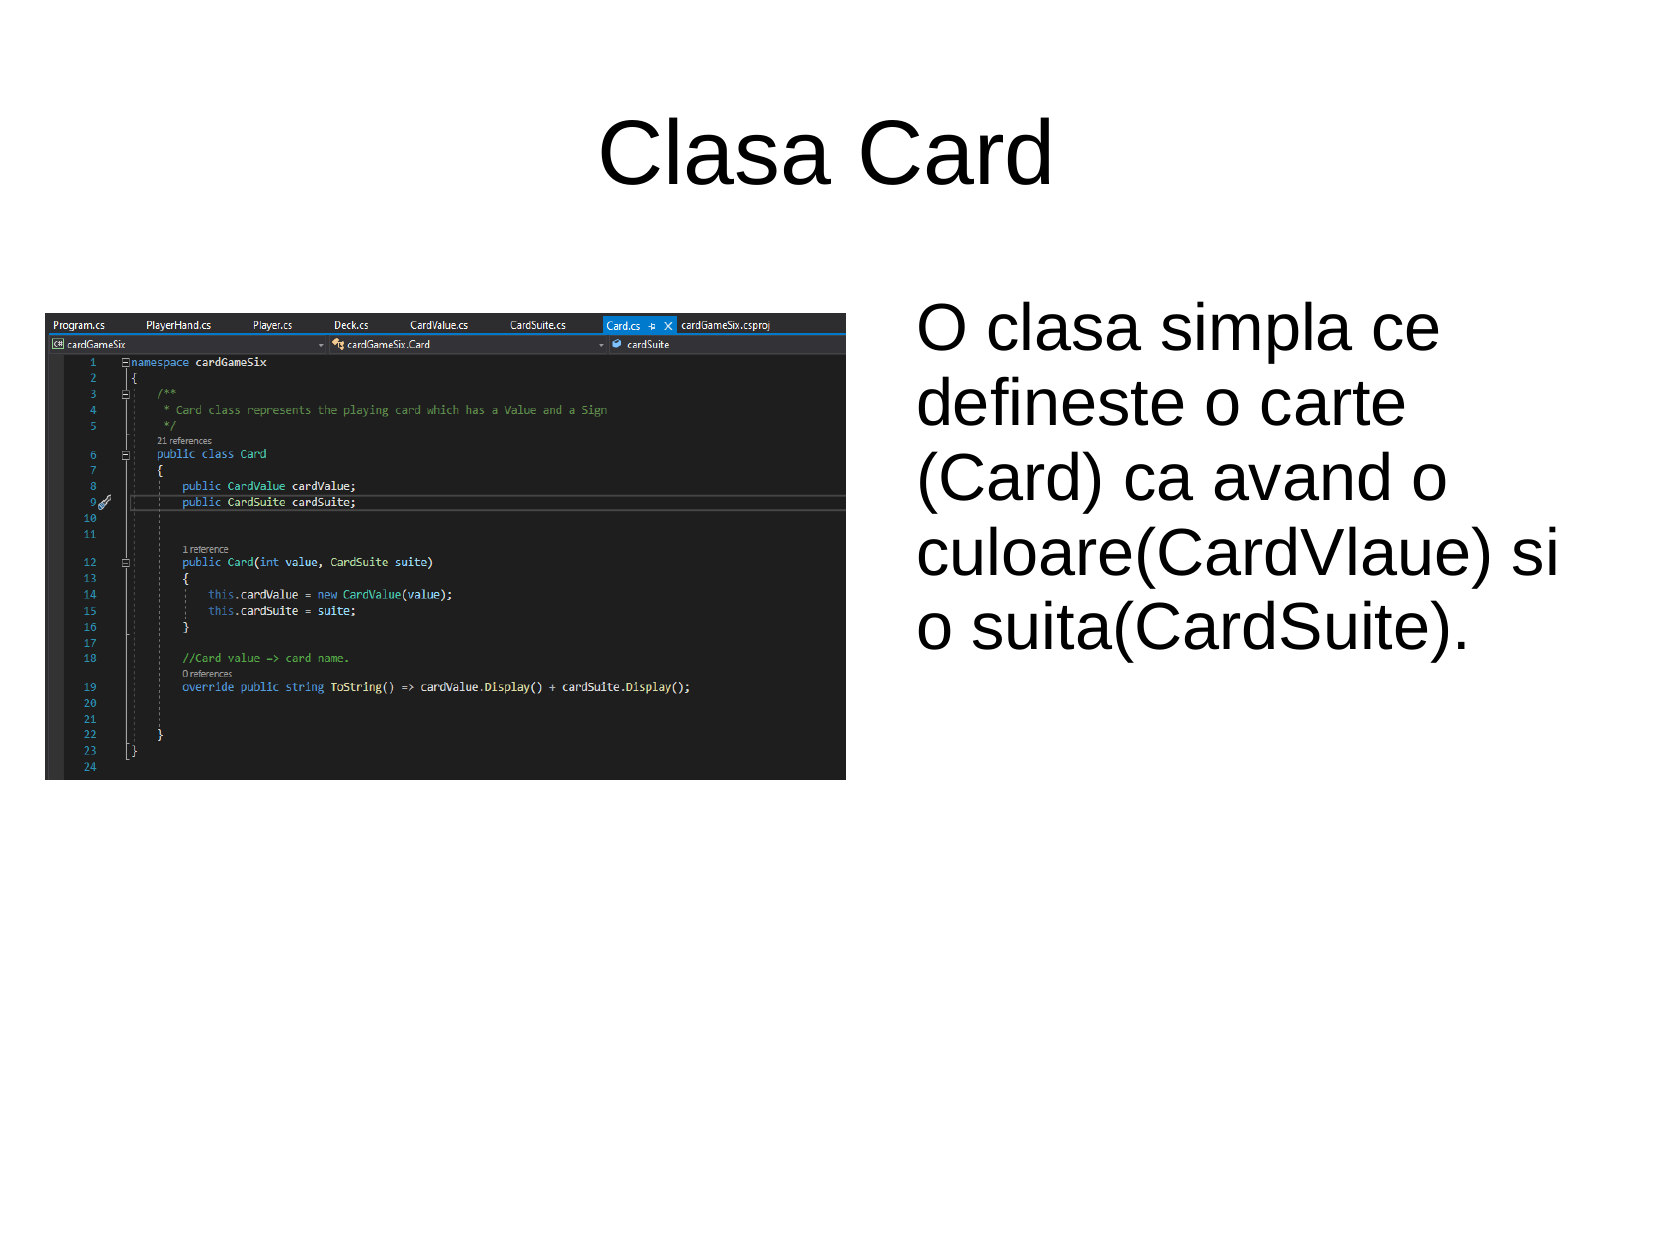

# Clasa Card
O clasa simpla ce defineste o carte (Card) ca avand o culoare(CardVlaue) si o suita(CardSuite).